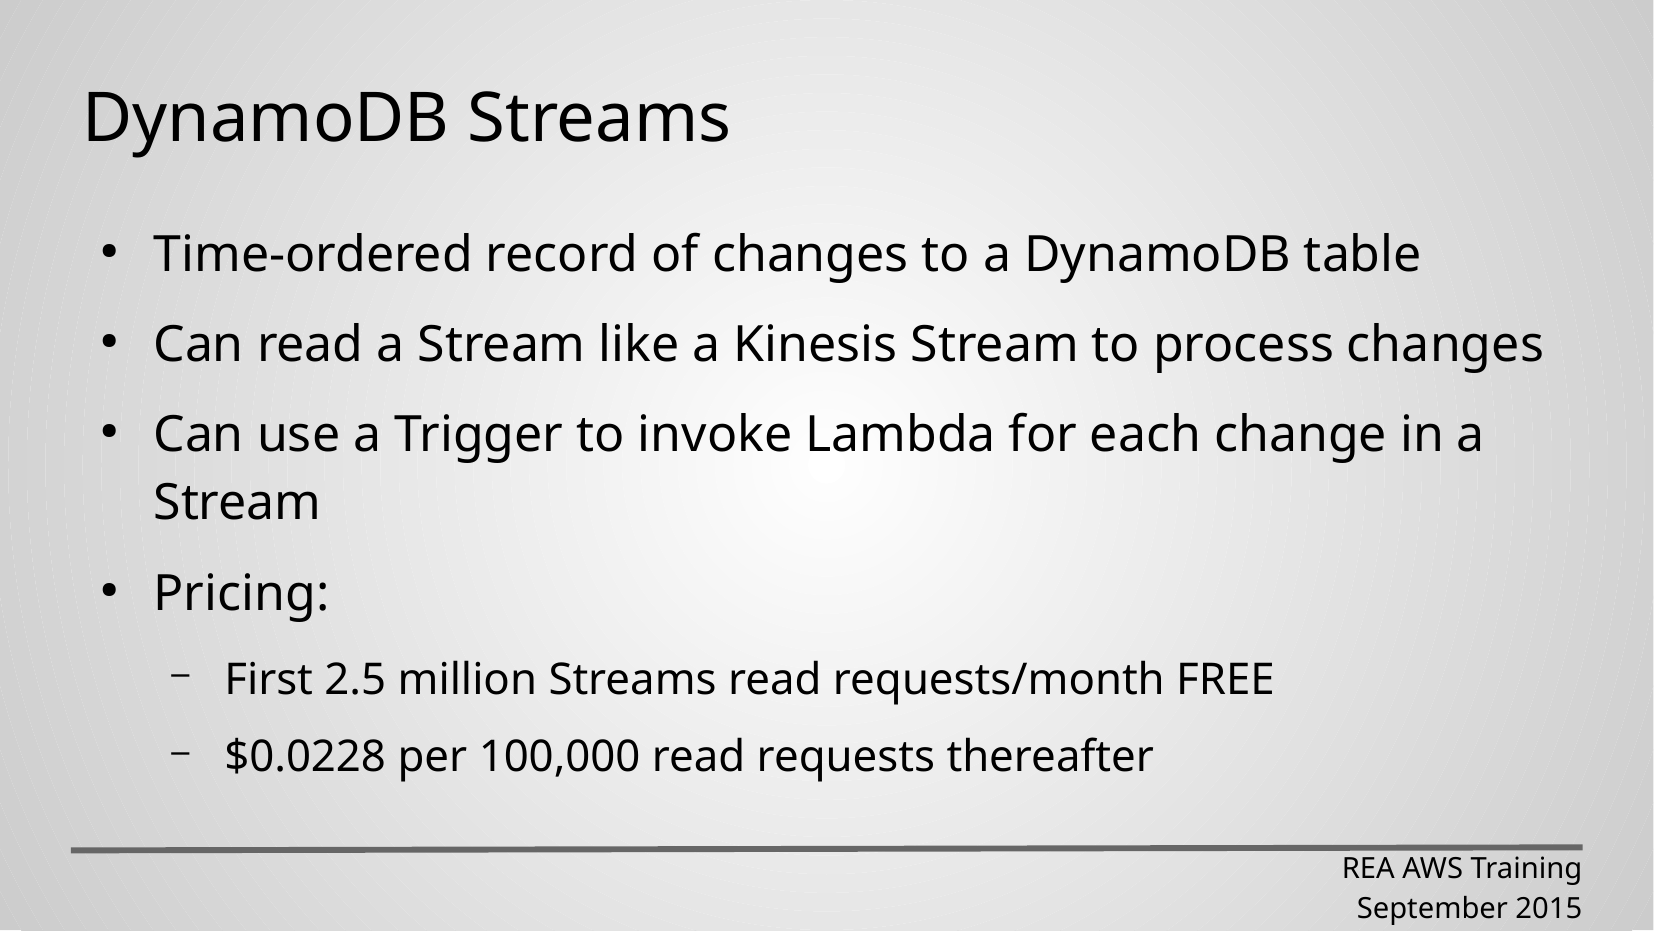

# DynamoDB Streams
Time-ordered record of changes to a DynamoDB table
Can read a Stream like a Kinesis Stream to process changes
Can use a Trigger to invoke Lambda for each change in a Stream
Pricing:
First 2.5 million Streams read requests/month FREE
$0.0228 per 100,000 read requests thereafter